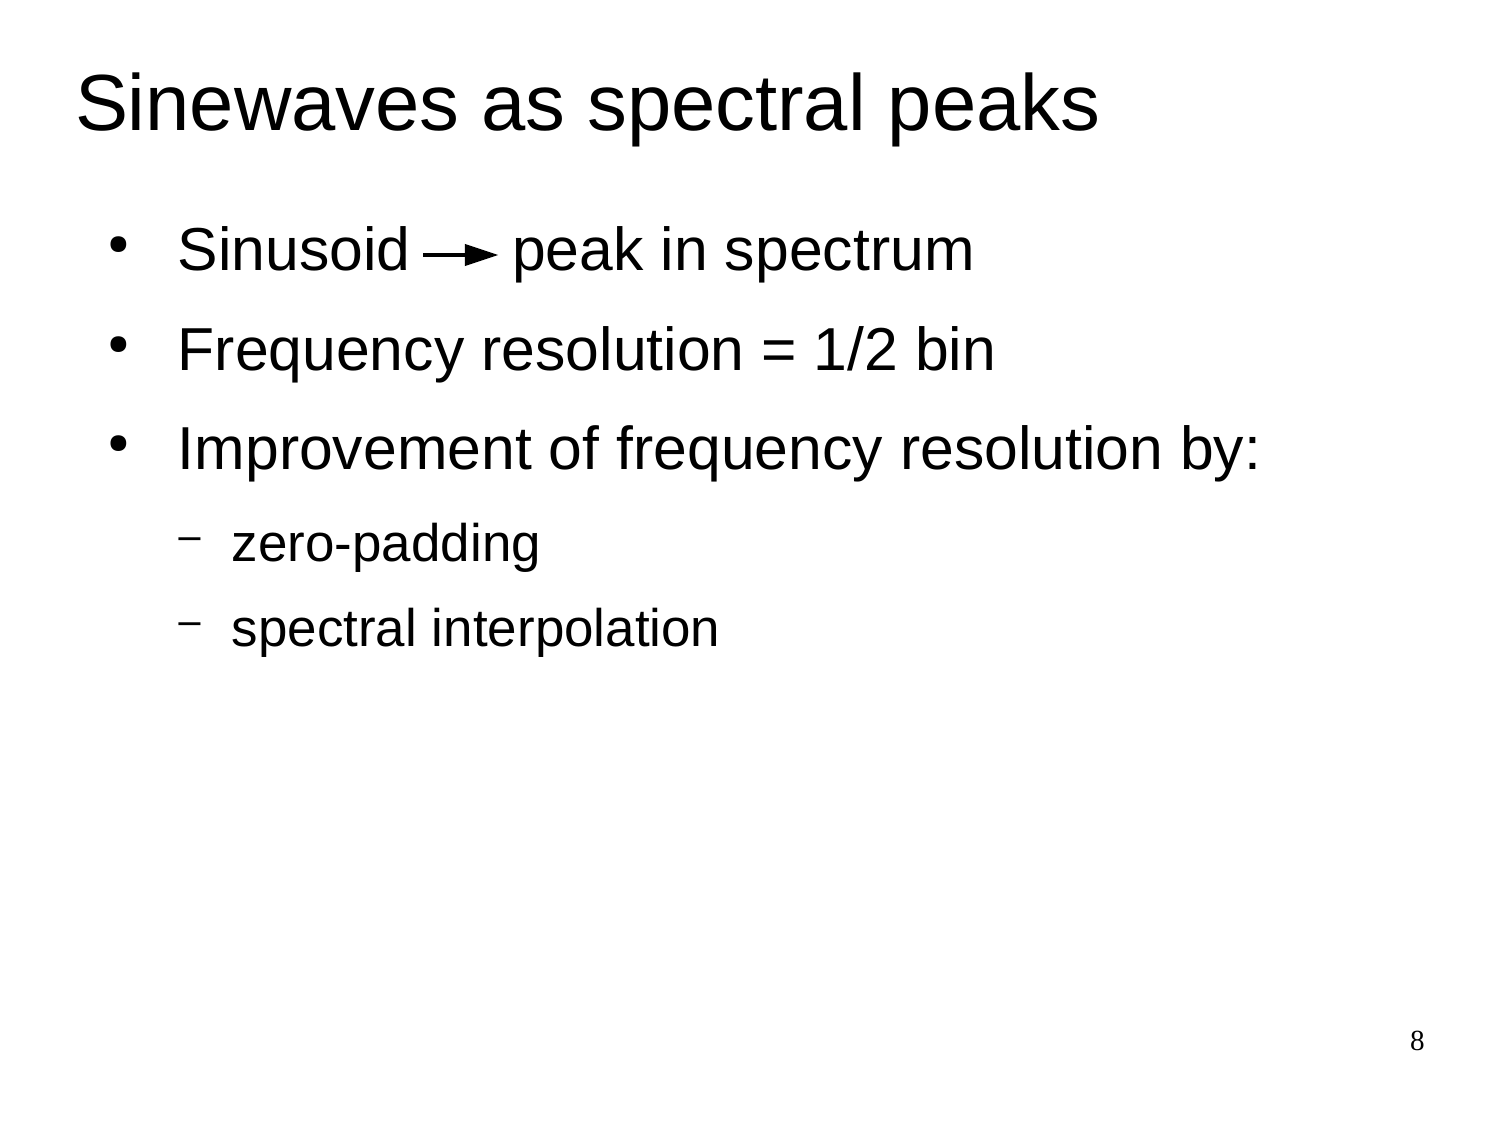

# Sinewaves as spectral peaks
 Sinusoid peak in spectrum
 Frequency resolution = 1/2 bin
 Improvement of frequency resolution by:
zero-padding
spectral interpolation
8